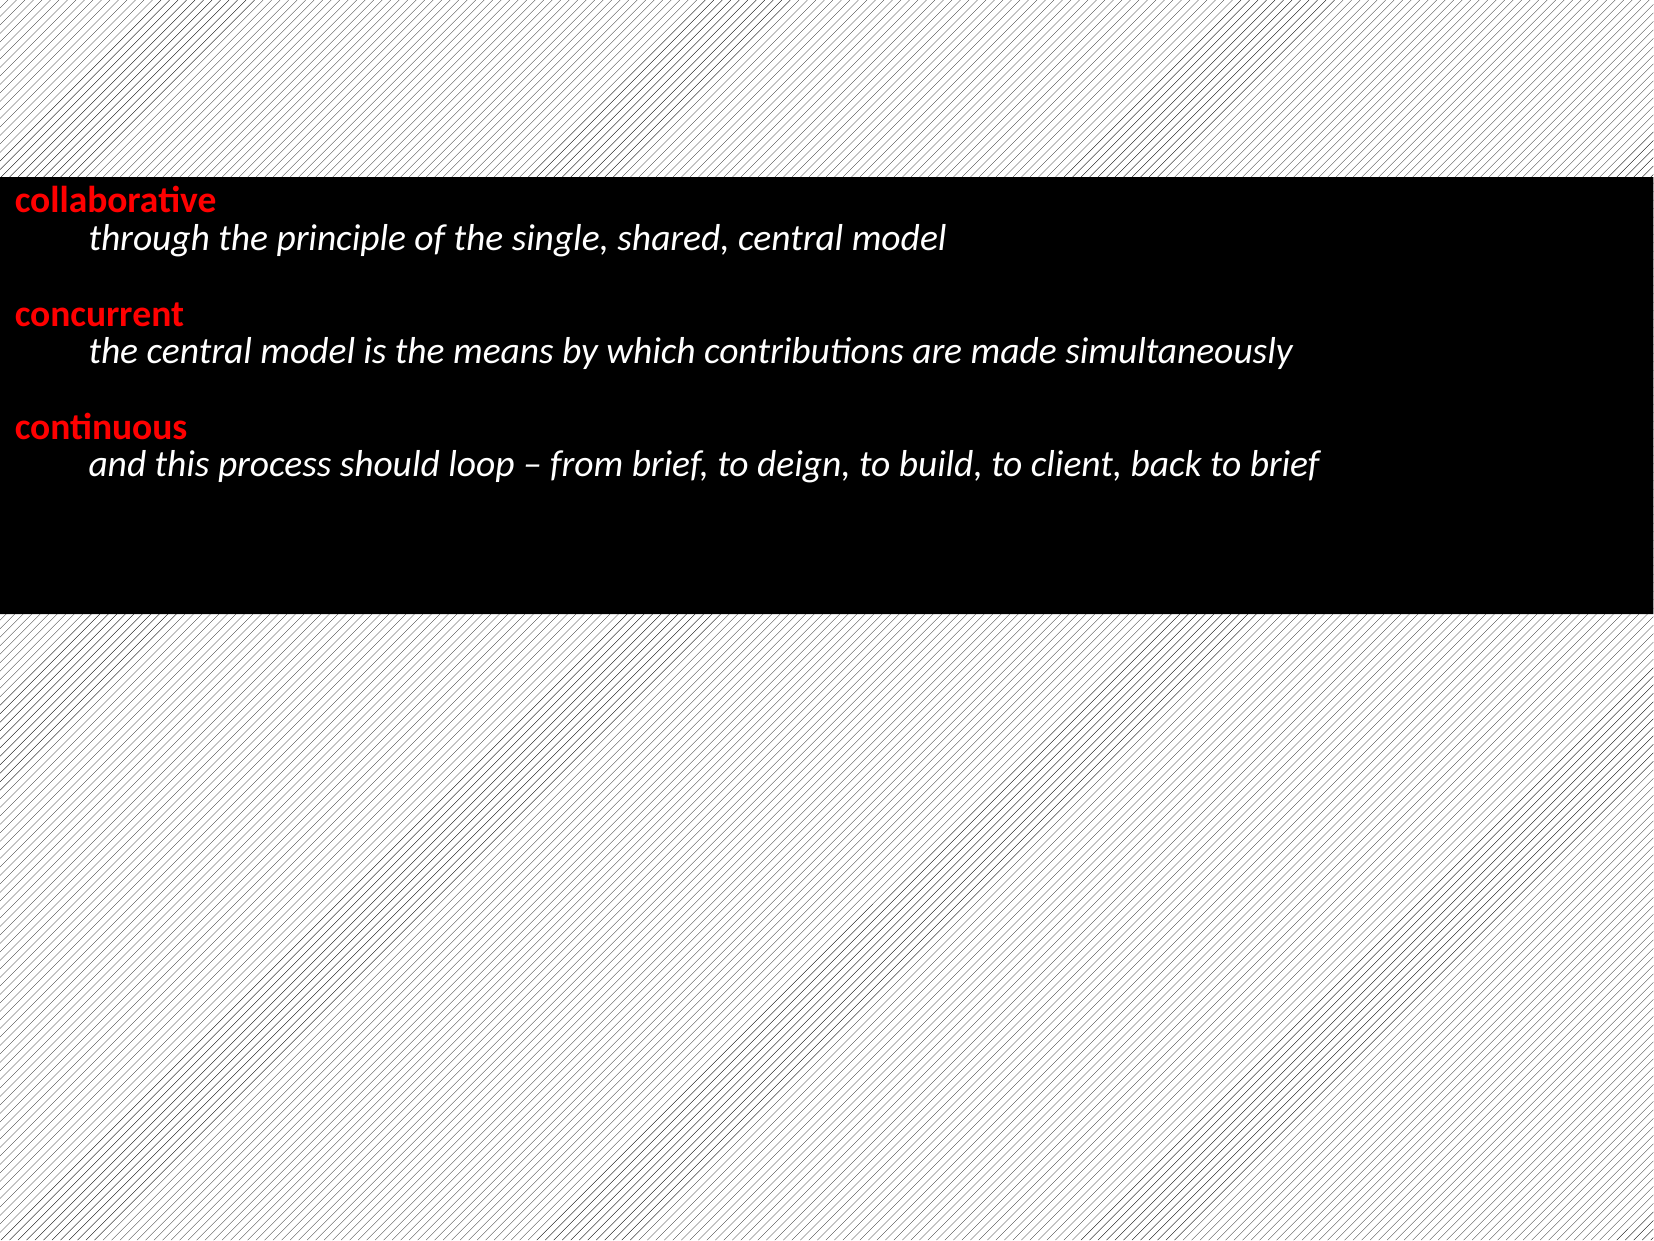

collaborative
	through the principle of the single, shared, central model
concurrent
	the central model is the means by which contributions are made simultaneously
continuous
	and this process should loop – from brief, to deign, to build, to client, back to brief